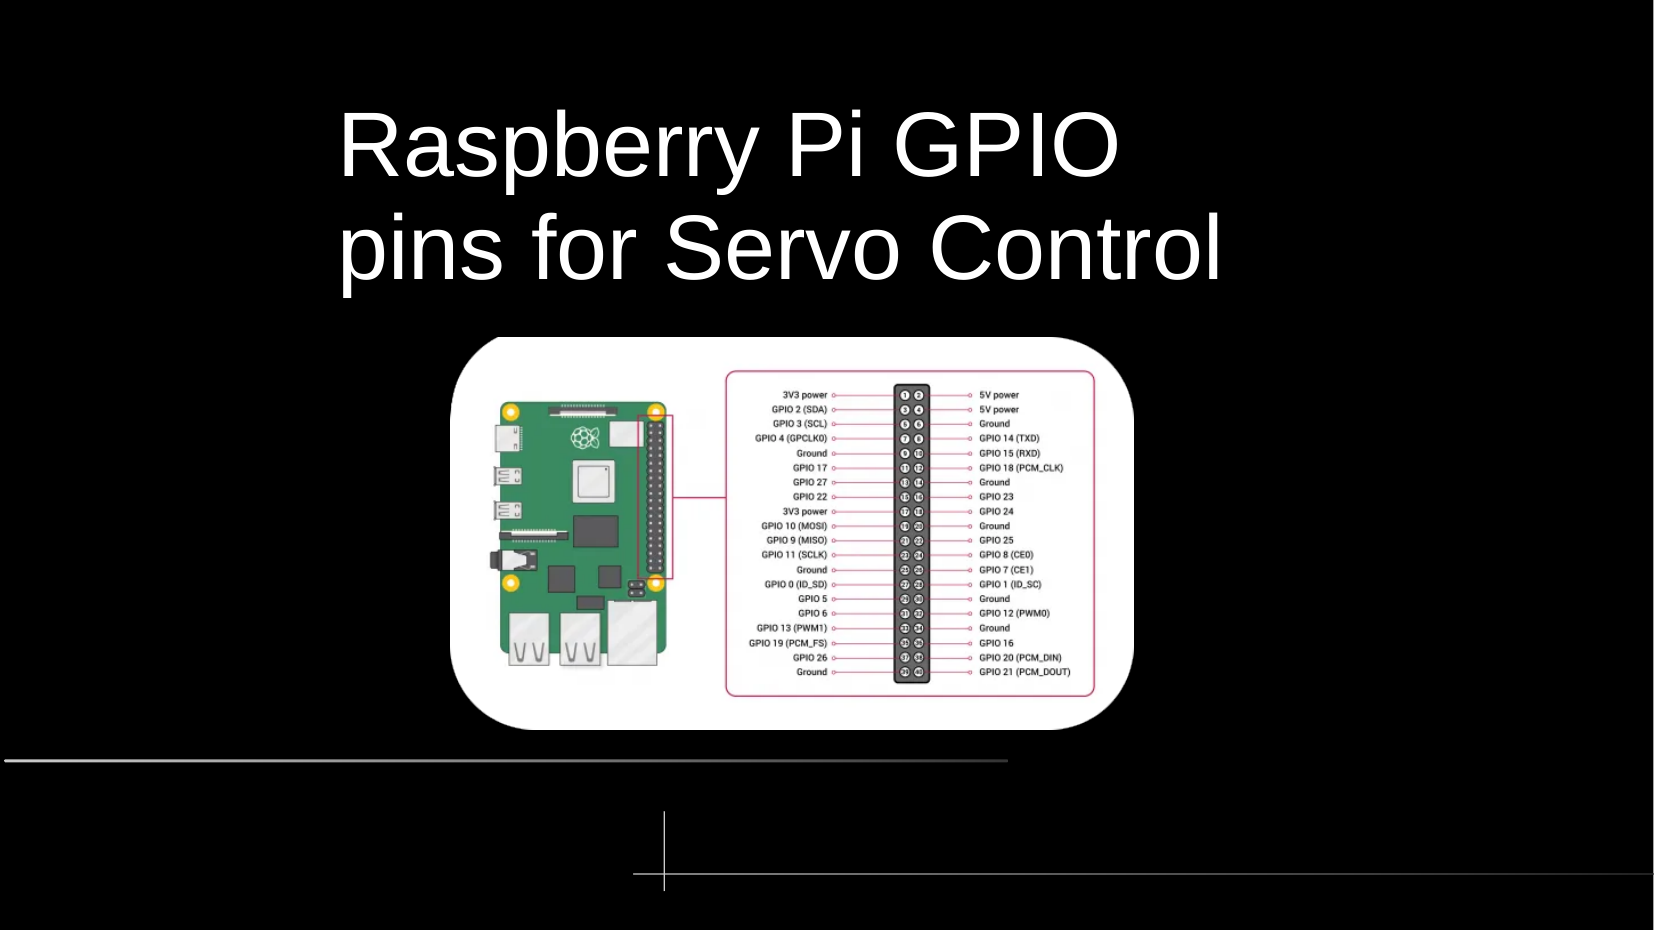

# Raspberry Pi GPIO pins for Servo Control